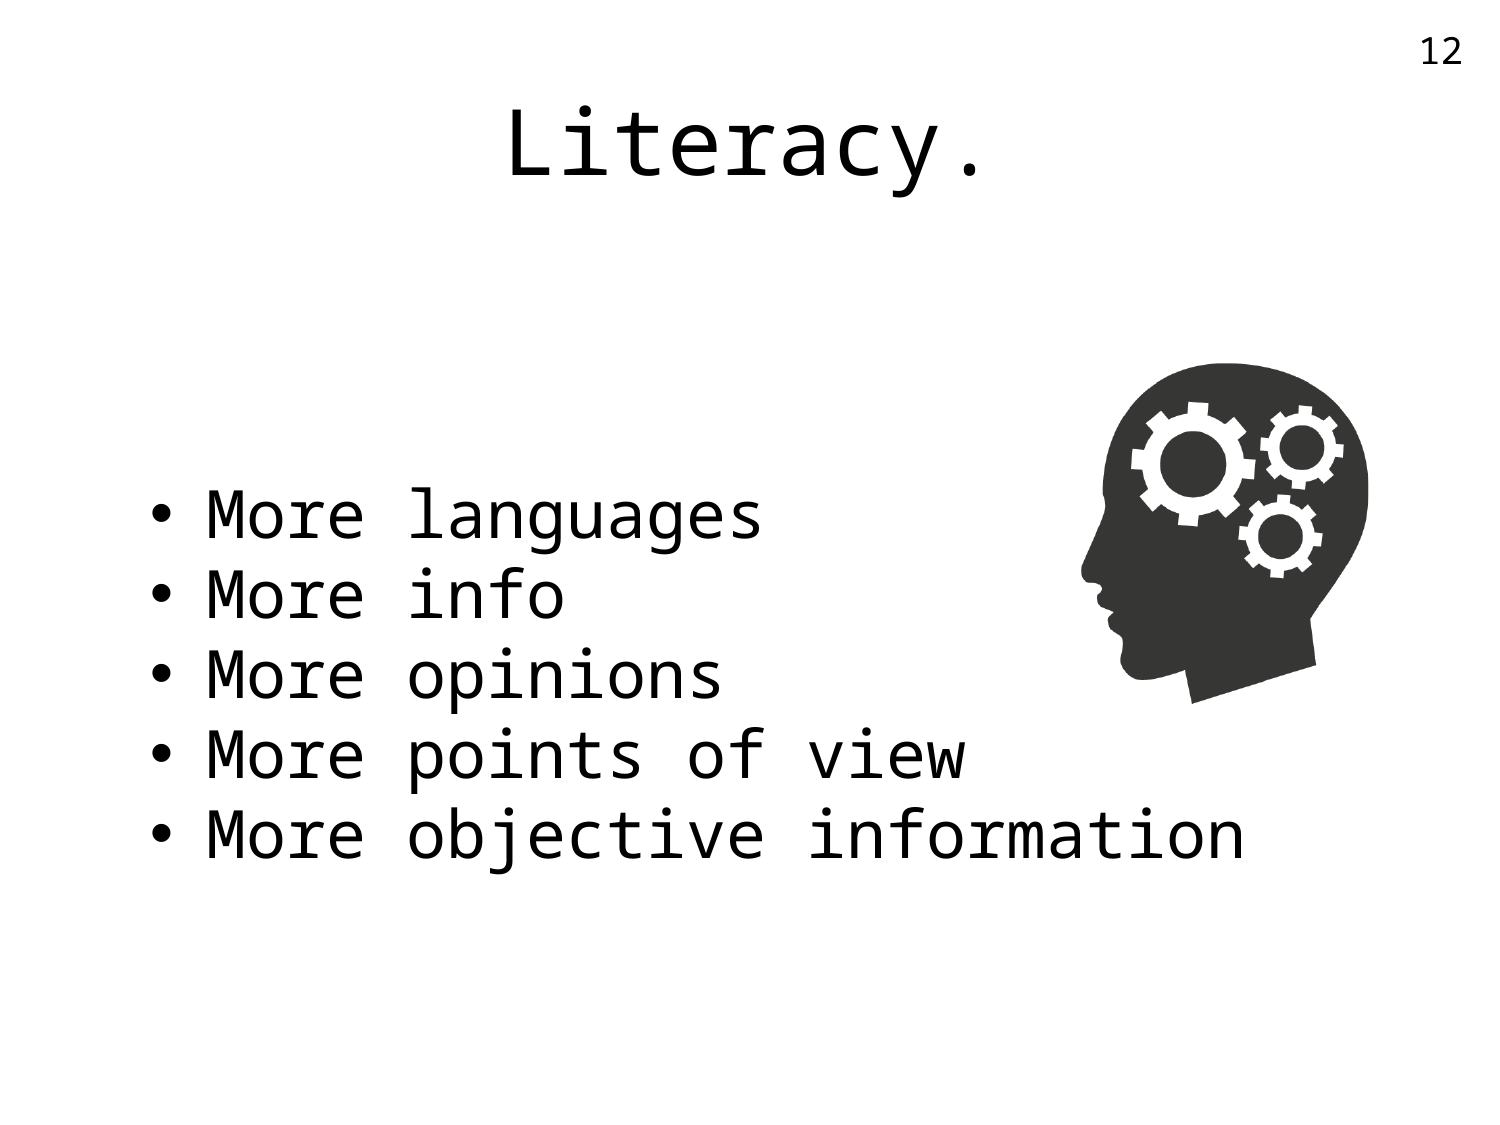

# Literacy.
More languages
More info
More opinions
More points of view
More objective information